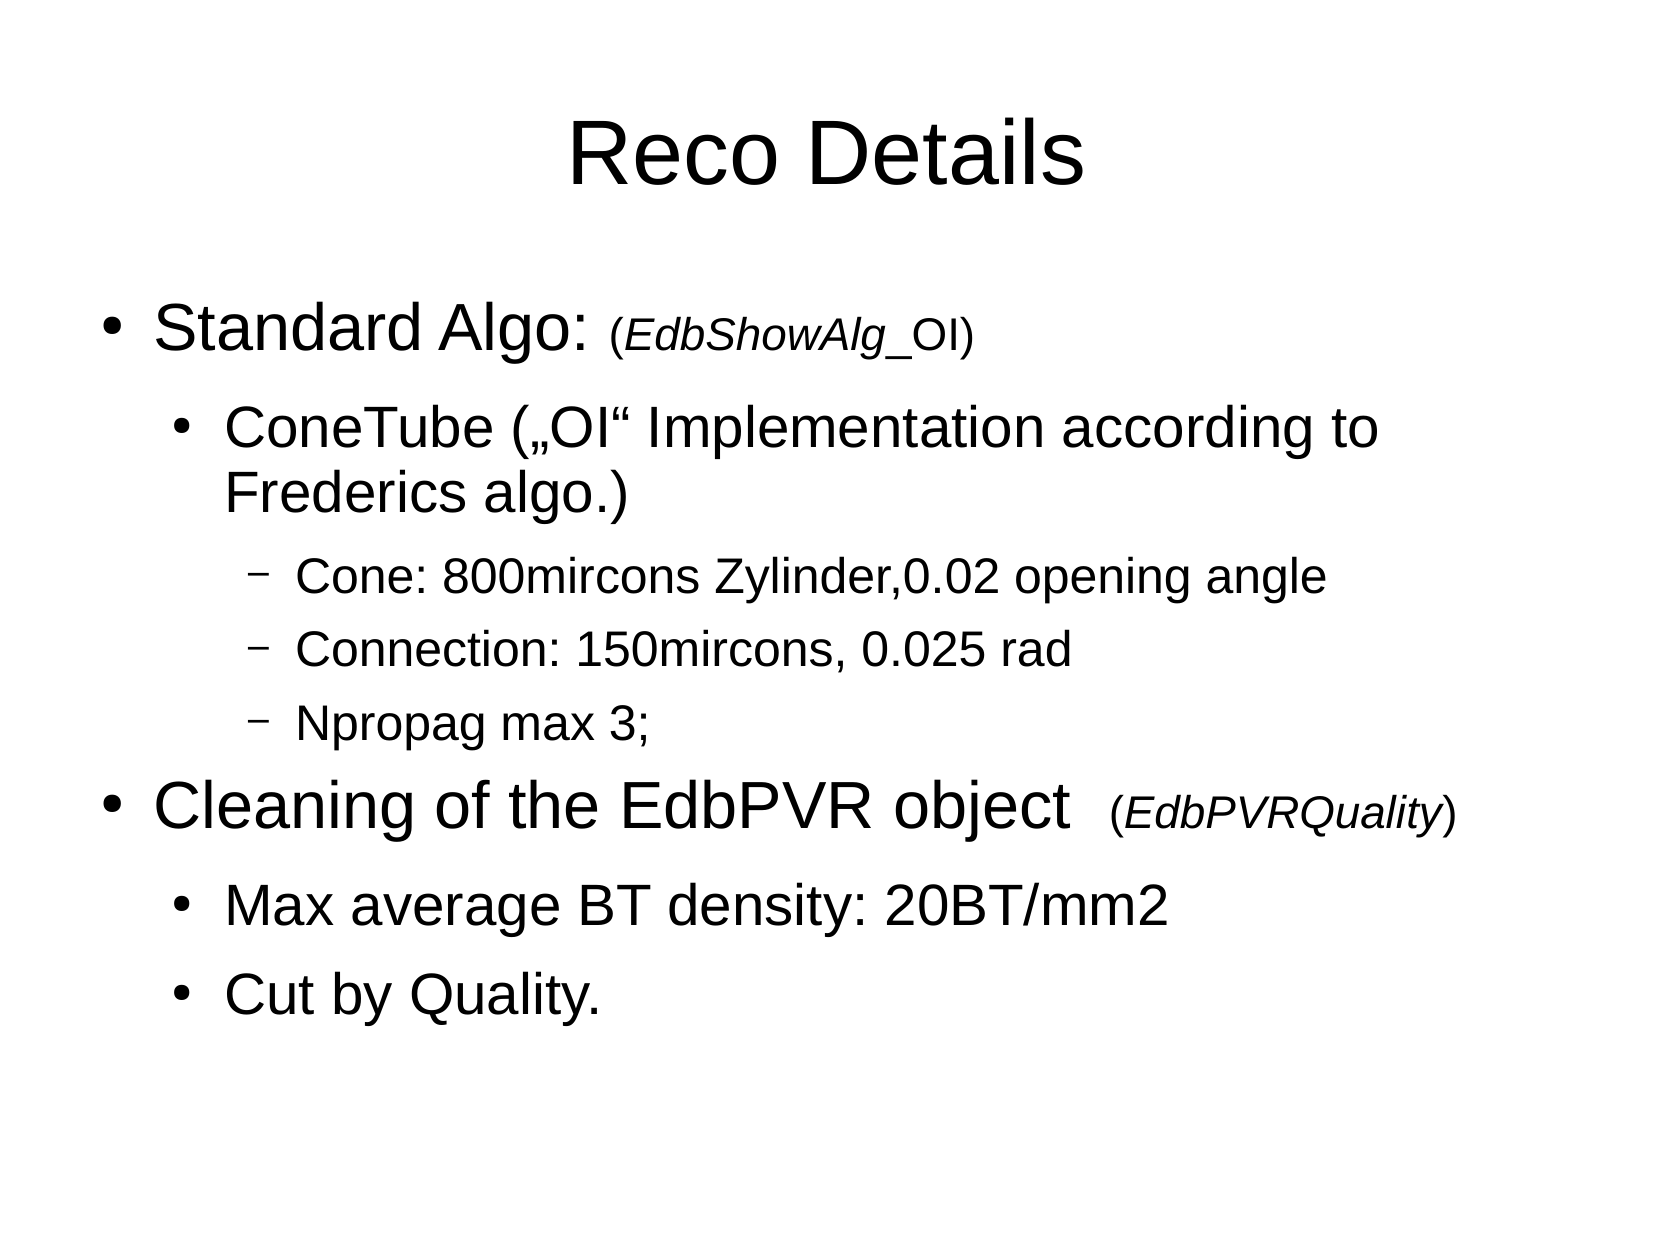

# Reco Details
Standard Algo: (EdbShowAlg_OI)
ConeTube („OI“ Implementation according to Frederics algo.)
Cone: 800mircons Zylinder,0.02 opening angle
Connection: 150mircons, 0.025 rad
Npropag max 3;
Cleaning of the EdbPVR object (EdbPVRQuality)
Max average BT density: 20BT/mm2
Cut by Quality.